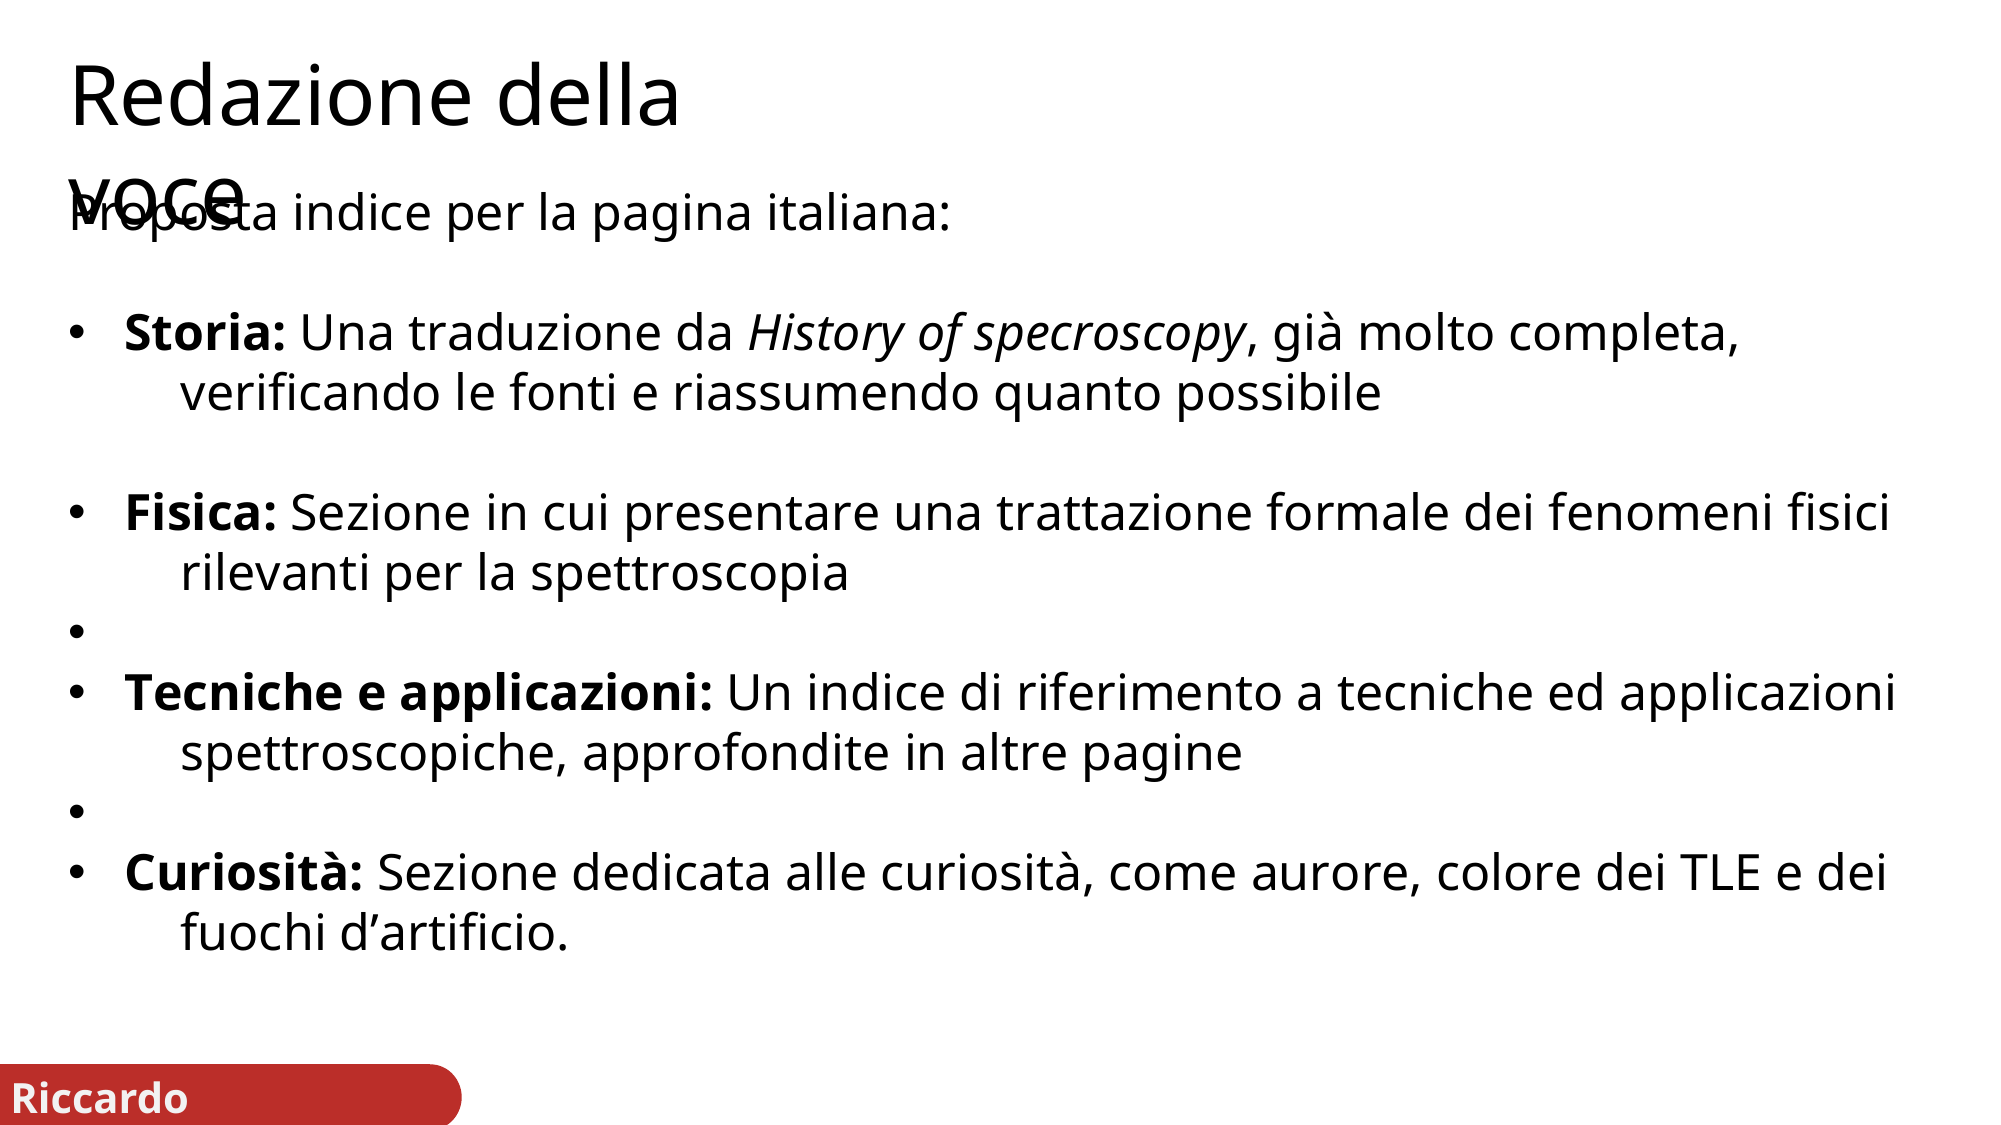

Redazione della voce
Proposta indice per la pagina italiana:
Storia: Una traduzione da History of specroscopy, già molto completa, verificando le fonti e riassumendo quanto possibile
Fisica: Sezione in cui presentare una trattazione formale dei fenomeni fisici rilevanti per la spettroscopia
Tecniche e applicazioni: Un indice di riferimento a tecniche ed applicazioni spettroscopiche, approfondite in altre pagine
Curiosità: Sezione dedicata alle curiosità, come aurore, colore dei TLE e dei fuochi d’artificio.
Riccardo Peltretti